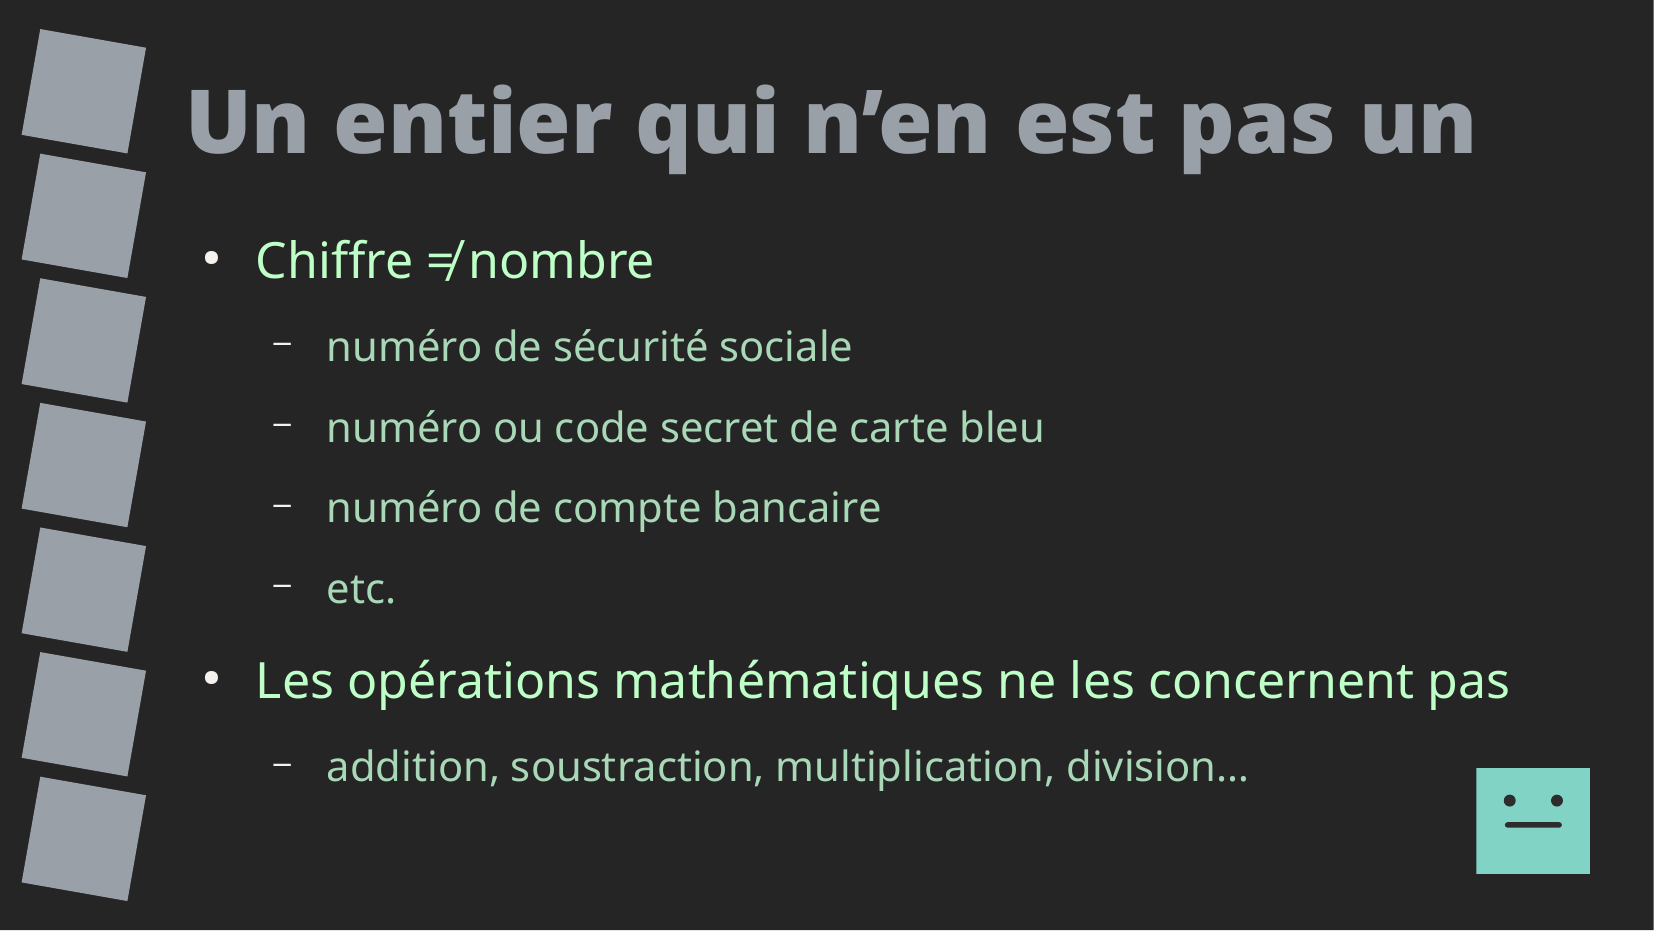

# Un entier qui n’en est pas un
Chiffre ≠ nombre
numéro de sécurité sociale
numéro ou code secret de carte bleu
numéro de compte bancaire
etc.
Les opérations mathématiques ne les concernent pas
addition, soustraction, multiplication, division…